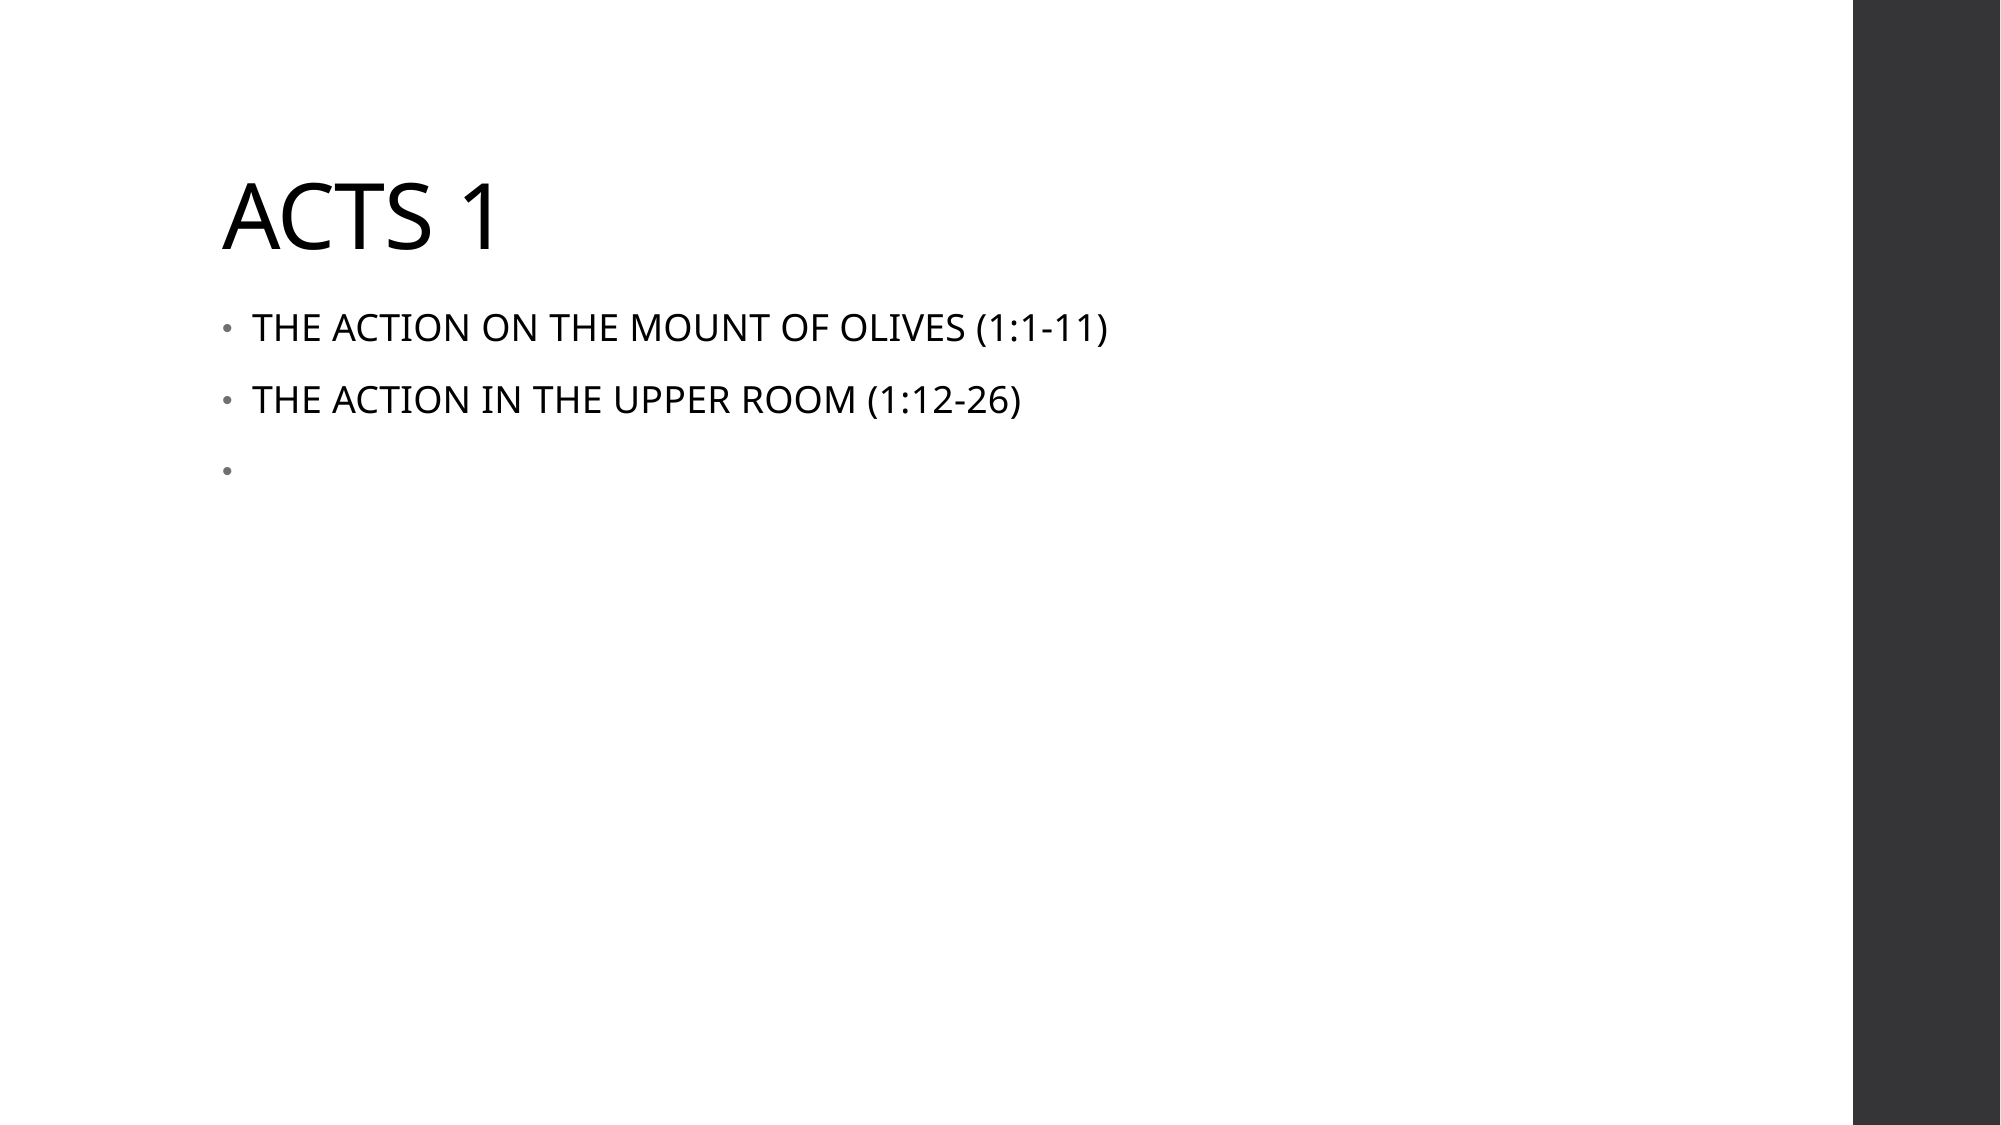

# ACTS 1
THE ACTION ON THE MOUNT OF OLIVES (1:1-11)
THE ACTION IN THE UPPER ROOM (1:12-26)